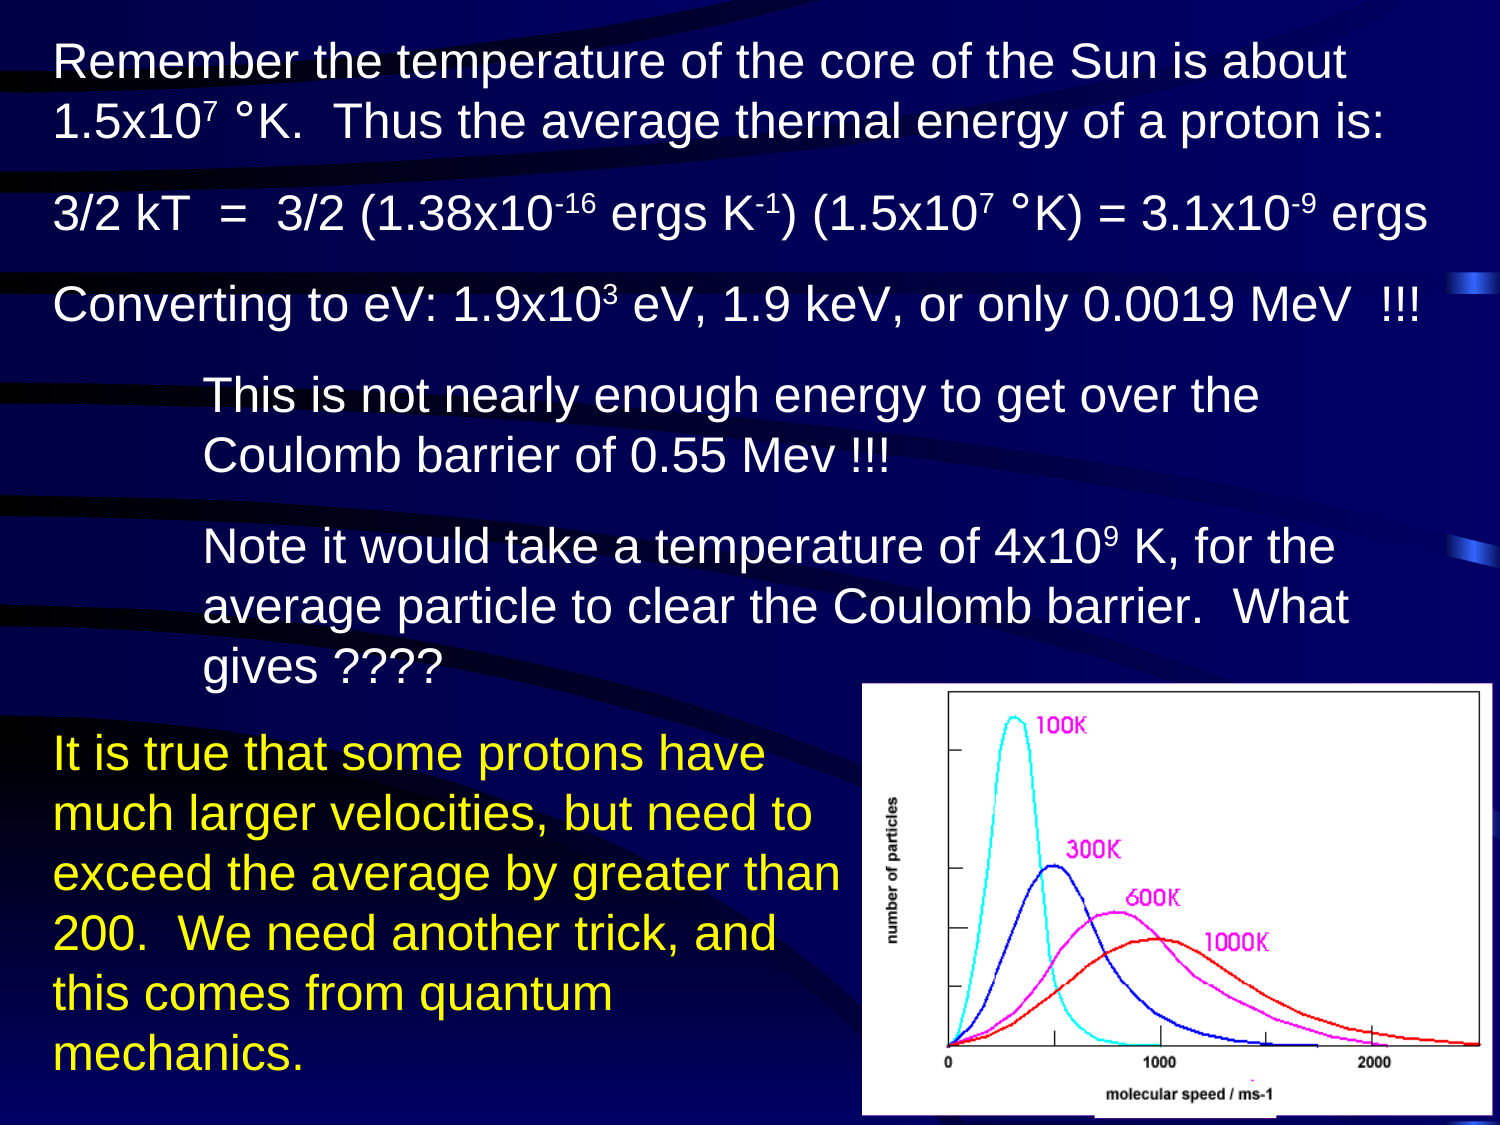

Remember the temperature of the core of the Sun is about 1.5x107 °K. Thus the average thermal energy of a proton is:
3/2 kT = 3/2 (1.38x10-16 ergs K-1) (1.5x107 °K) = 3.1x10-9 ergs
Converting to eV: 1.9x103 eV, 1.9 keV, or only 0.0019 MeV !!!
	This is not nearly enough energy to get over the 		Coulomb barrier of 0.55 Mev !!!
	Note it would take a temperature of 4x109 K, for the 		average particle to clear the Coulomb barrier. What 		gives ????
It is true that some protons have much larger velocities, but need to exceed the average by greater than 200. We need another trick, and this comes from quantum mechanics.